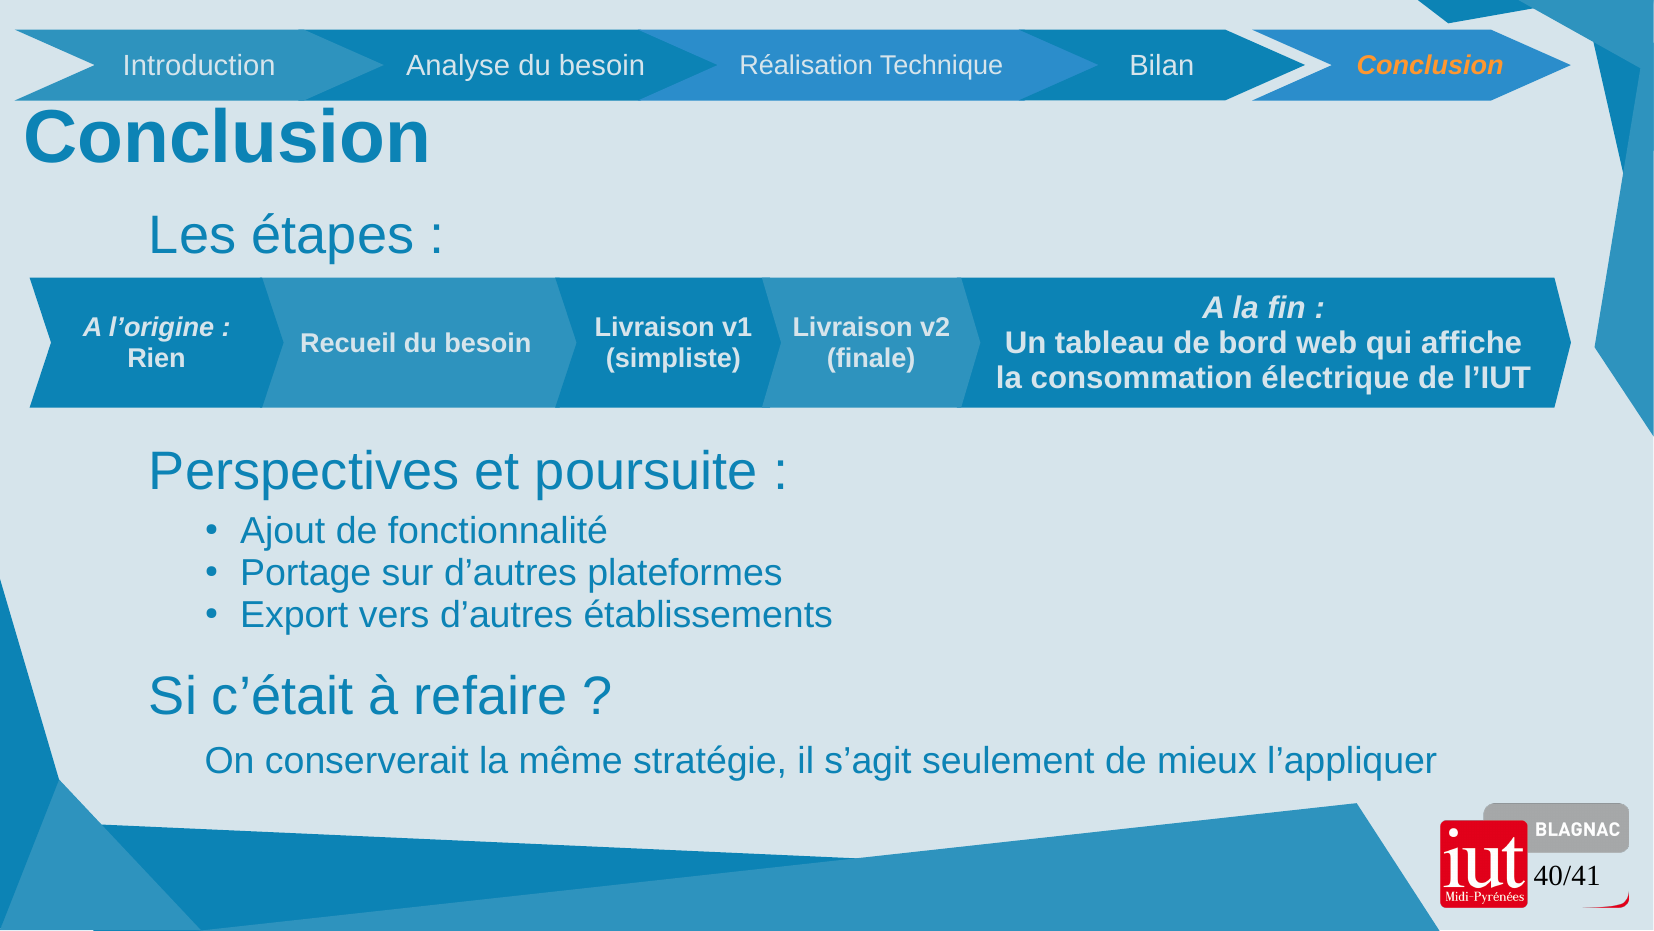

Bilan
Introduction
 Analyse du besoin
Réalisation Technique
 Conclusion
# Conclusion
Les étapes :
A l’origine :
Rien
Recueil du besoin
A la fin :
Un tableau de bord web qui affiche
la consommation électrique de l’IUT
Livraison v1
(simpliste)
Livraison v2
(finale)
Perspectives et poursuite :
Ajout de fonctionnalité
Portage sur d’autres plateformes
Export vers d’autres établissements
Si c’était à refaire ?
On conserverait la même stratégie, il s’agit seulement de mieux l’appliquer
40